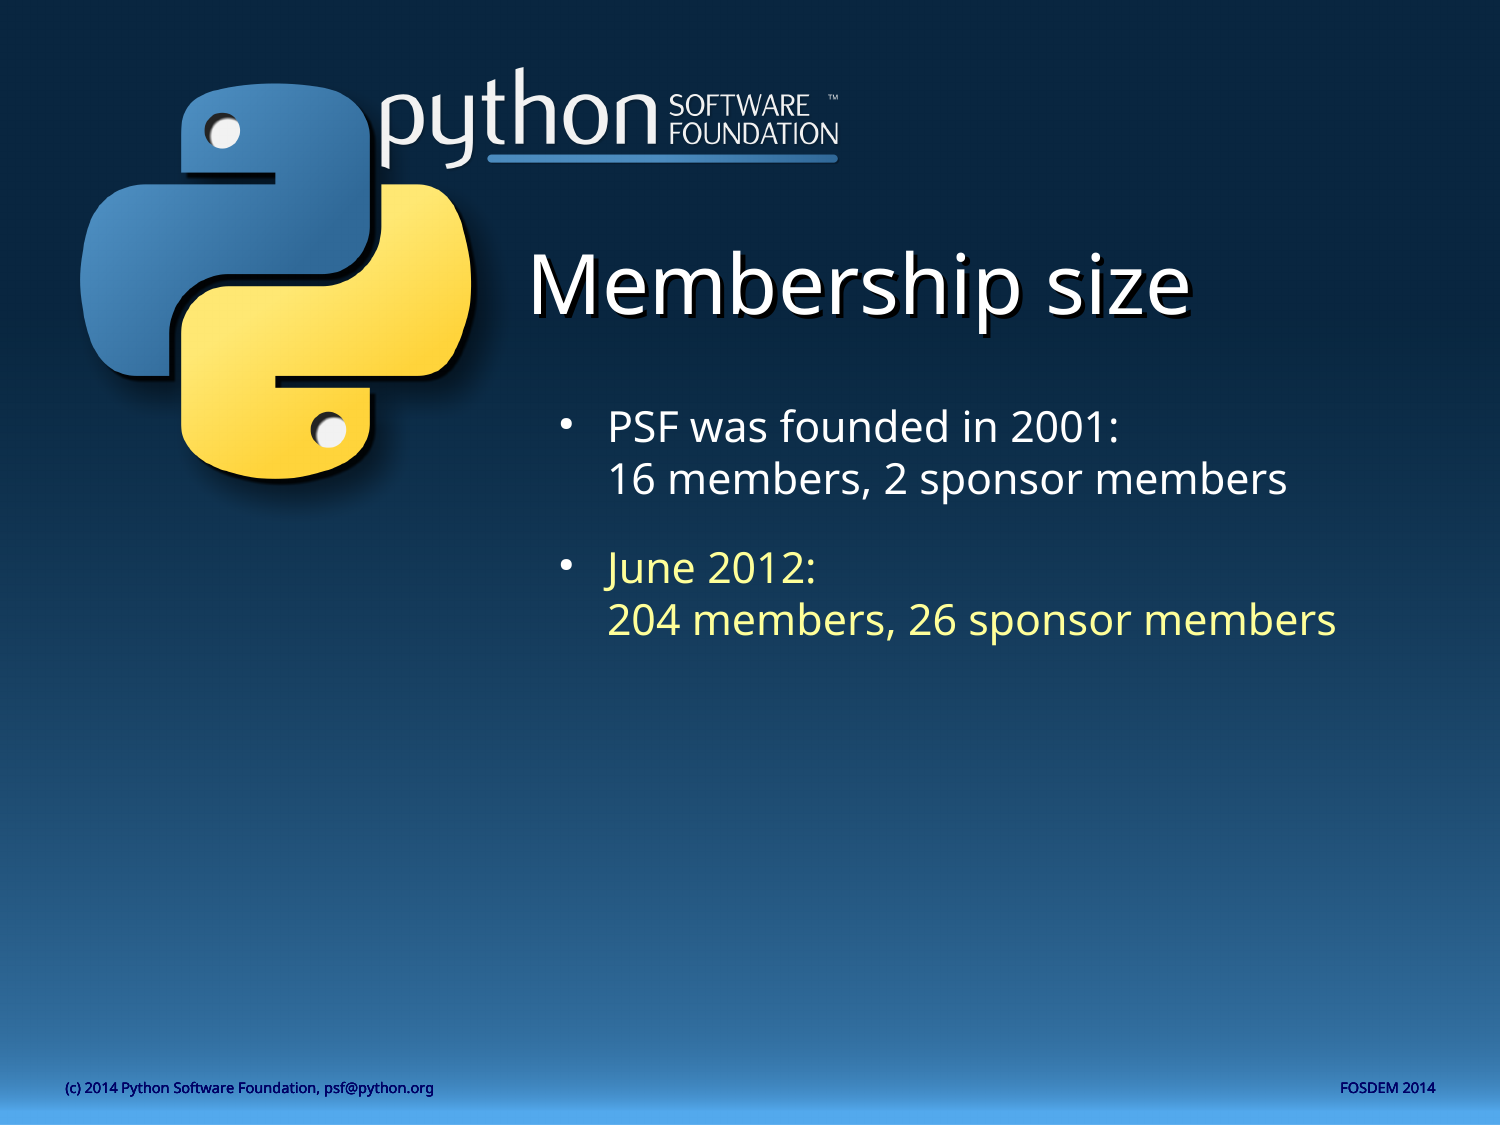

# Membership size
PSF was founded in 2001:
16 members, 2 sponsor members
June 2012:
204 members, 26 sponsor members
(c) 2014 Python Software Foundation, psf@python.org						 FOSDEM 2014
(c) 2014 Python Software Foundation, psf@python.org						 FOSDEM 2014
(c) 2014 Python Software Foundation, psf@python.org						 FOSDEM 2014